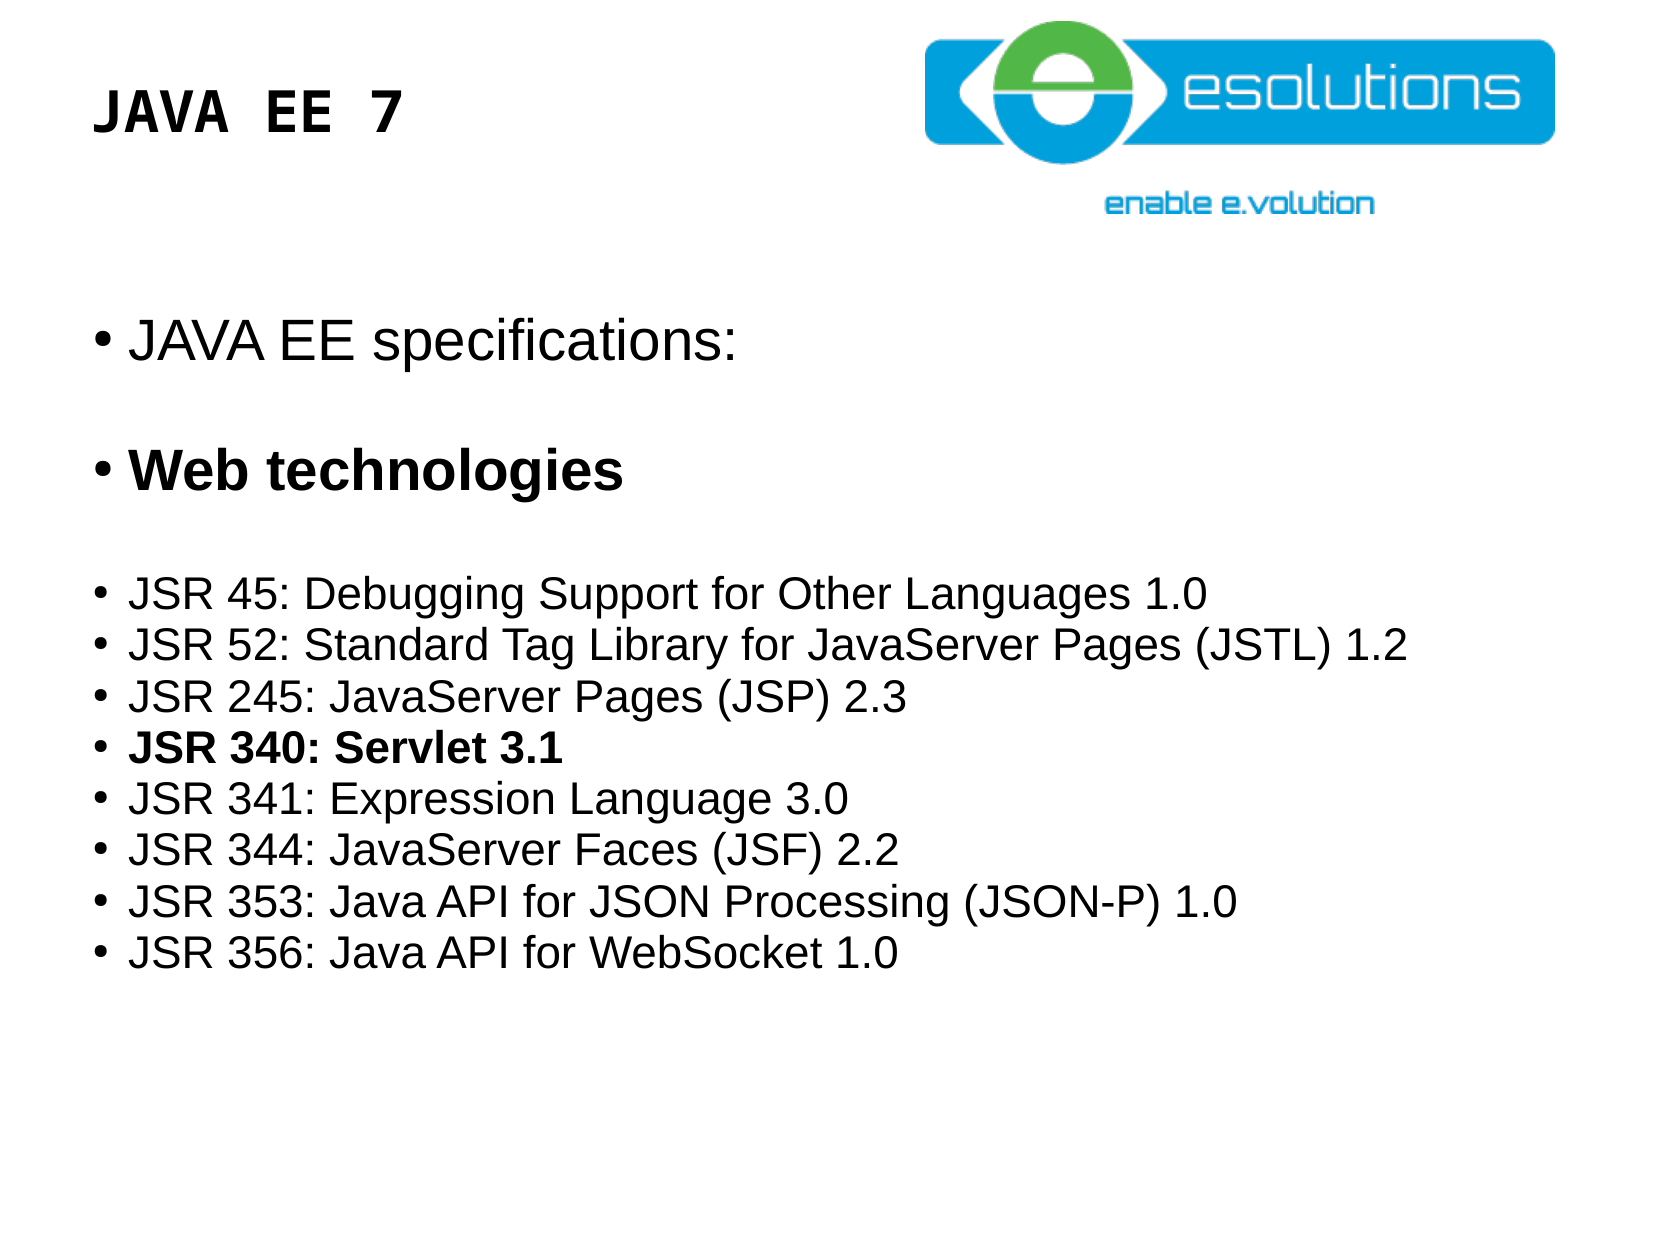

#
JAVA EE 7
JAVA EE specifications:
Web technologies
JSR 45: Debugging Support for Other Languages 1.0
JSR 52: Standard Tag Library for JavaServer Pages (JSTL) 1.2
JSR 245: JavaServer Pages (JSP) 2.3
JSR 340: Servlet 3.1
JSR 341: Expression Language 3.0
JSR 344: JavaServer Faces (JSF) 2.2
JSR 353: Java API for JSON Processing (JSON-P) 1.0
JSR 356: Java API for WebSocket 1.0